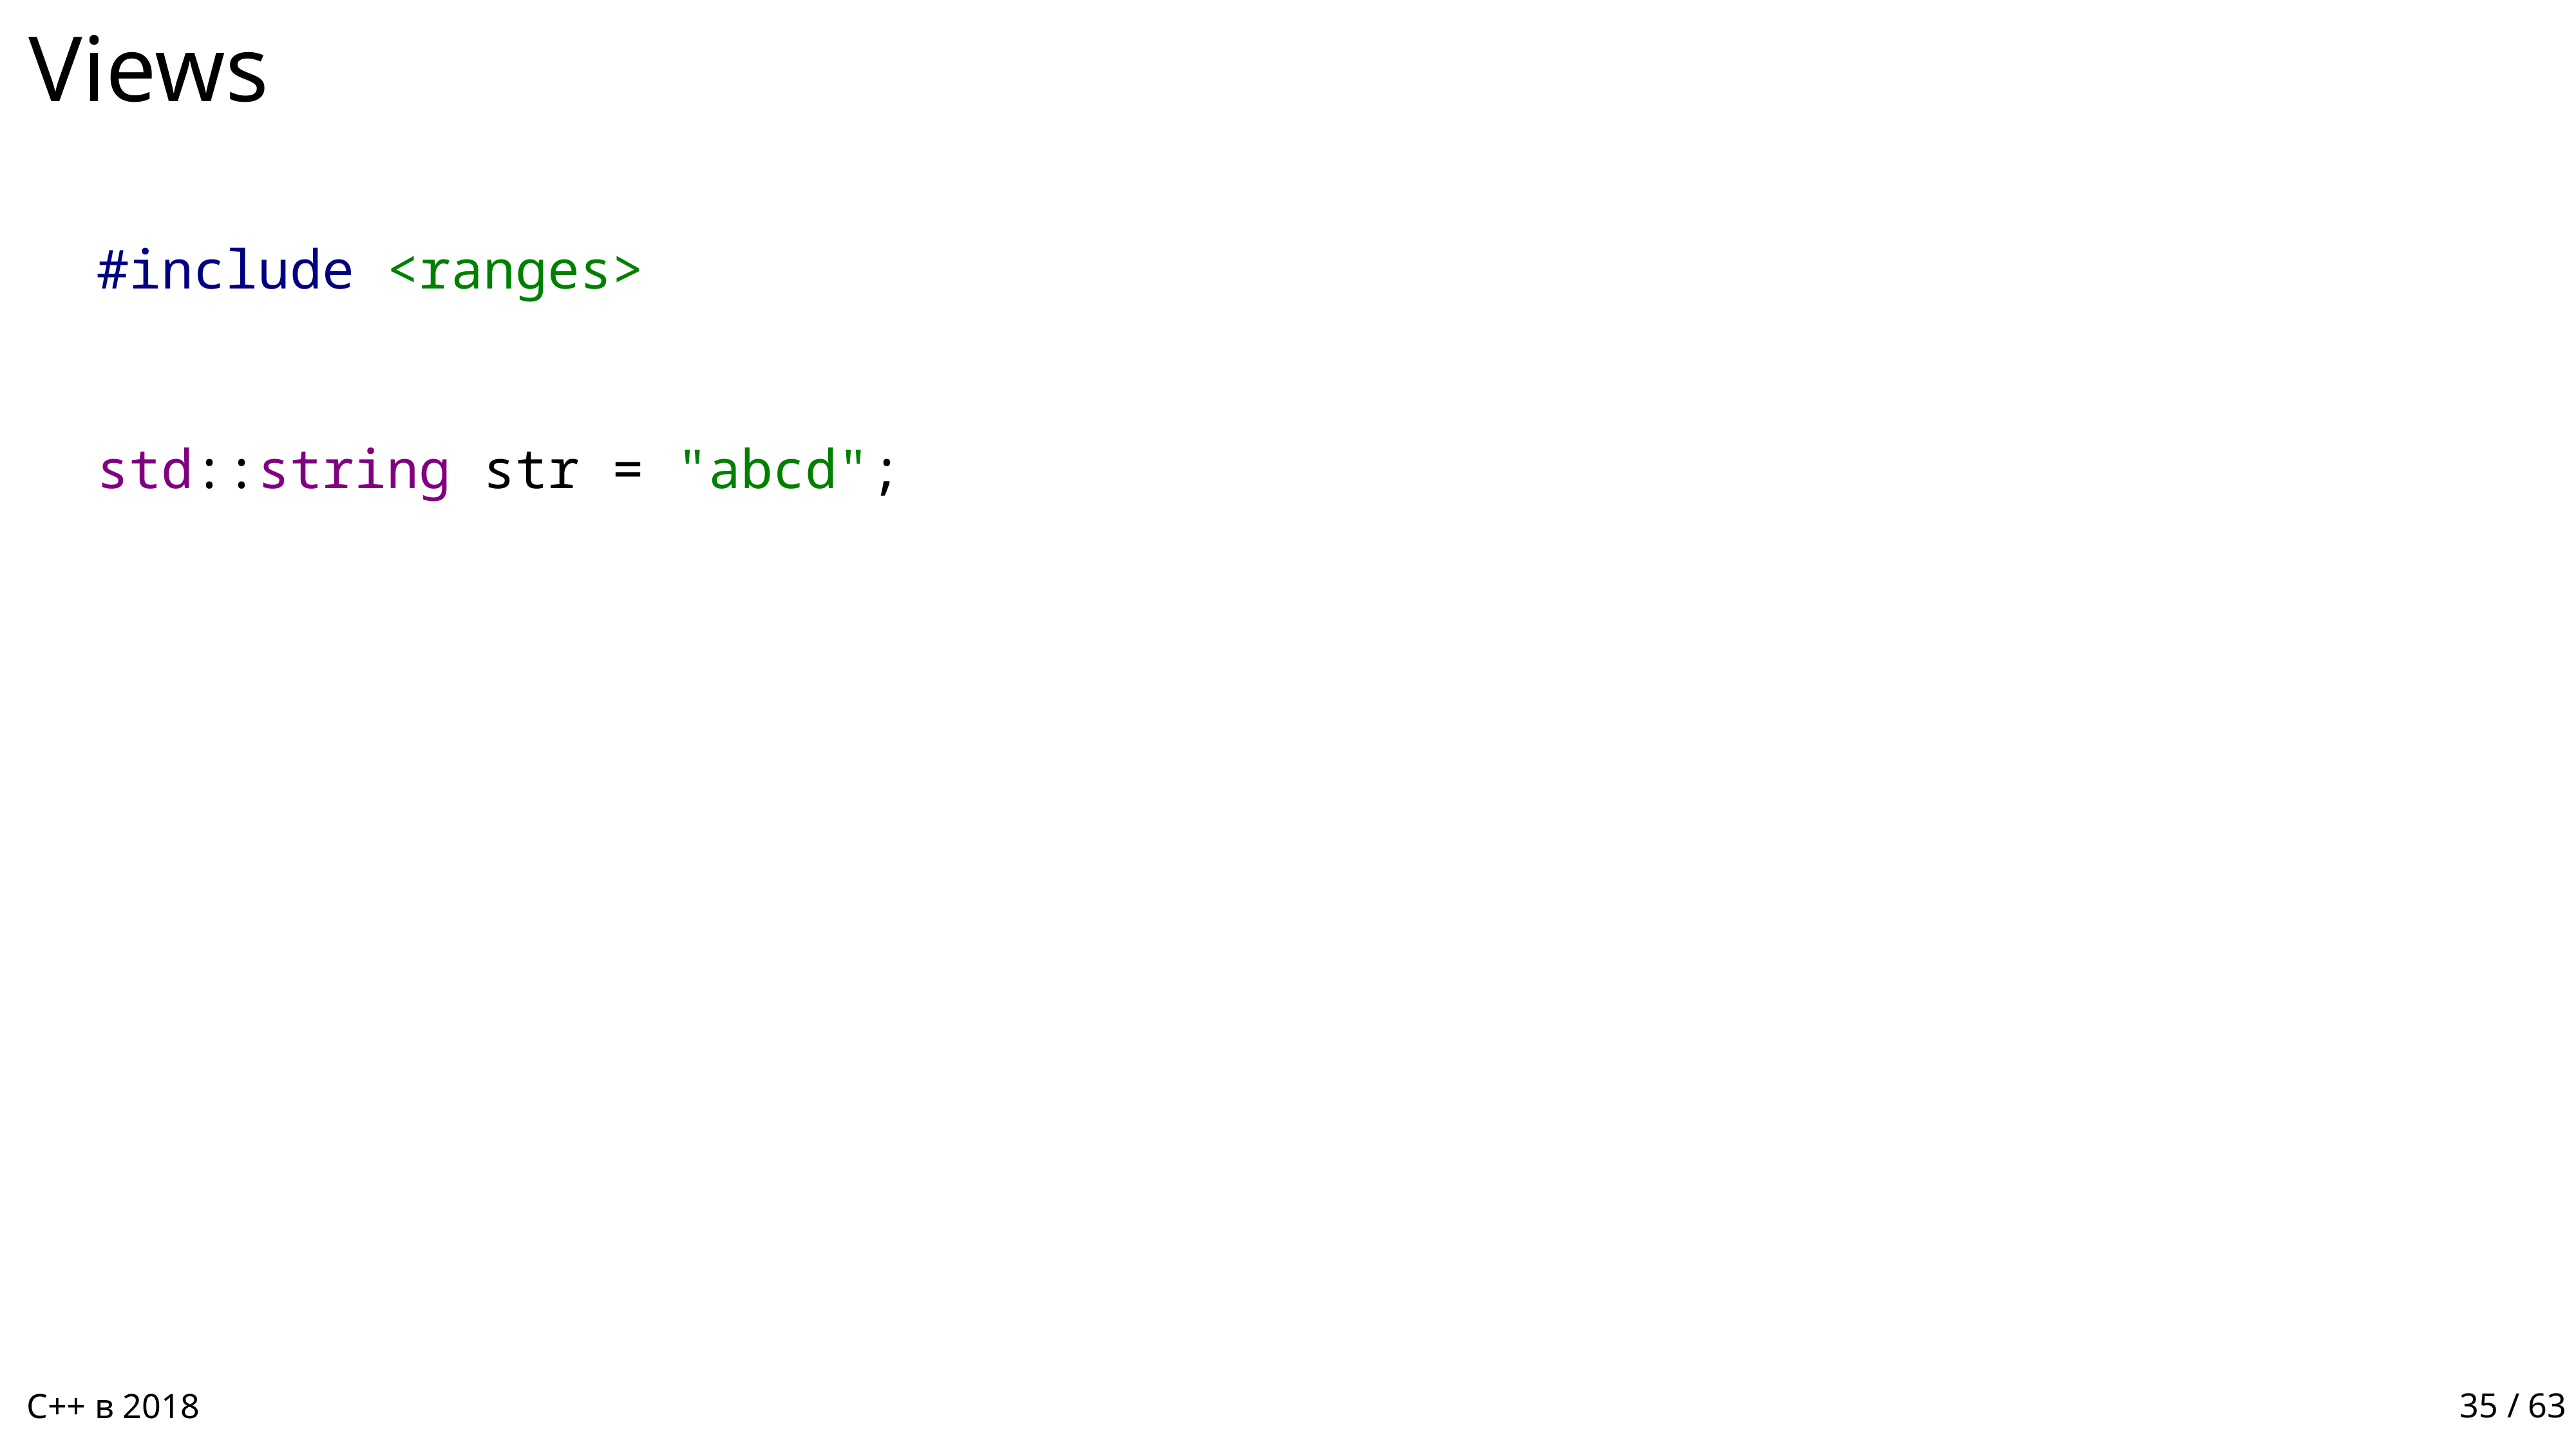

# Views
#include <ranges>
std::string str = "abcd";
C++ в 2018